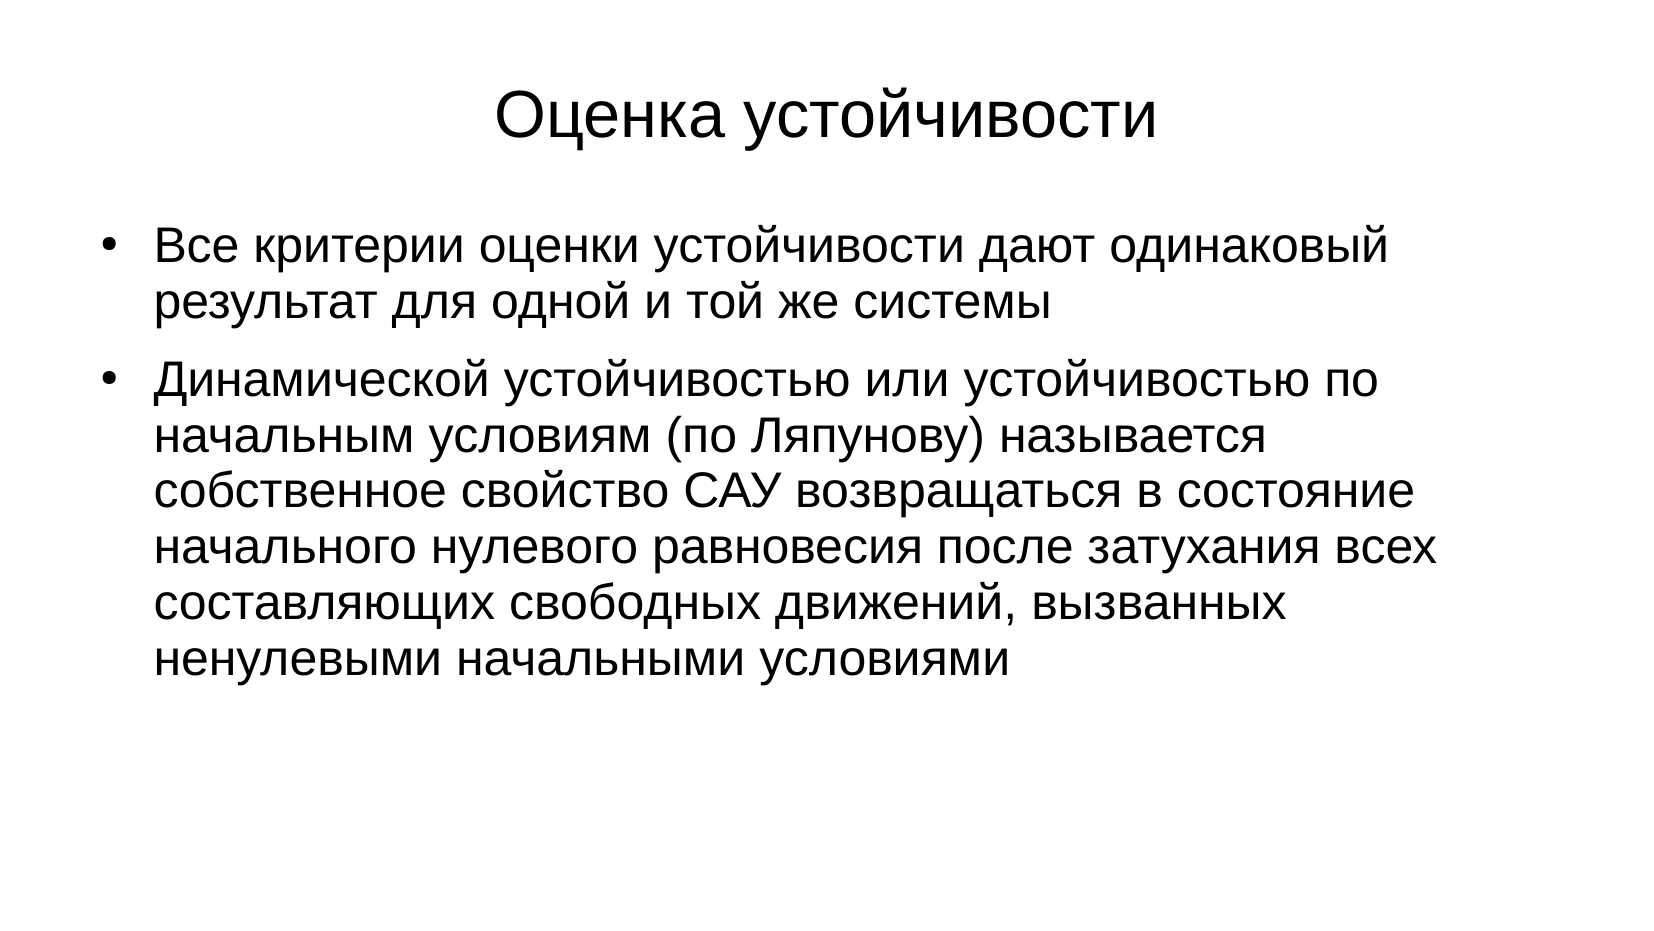

# Оценка устойчивости
Все критерии оценки устойчивости дают одинаковый результат для одной и той же системы
Динамической устойчивостью или устойчивостью по начальным условиям (по Ляпунову) называется собственное свойство САУ возвращаться в состояние начального нулевого равновесия после затухания всех составляющих свободных движений, вызванных ненулевыми начальными условиями